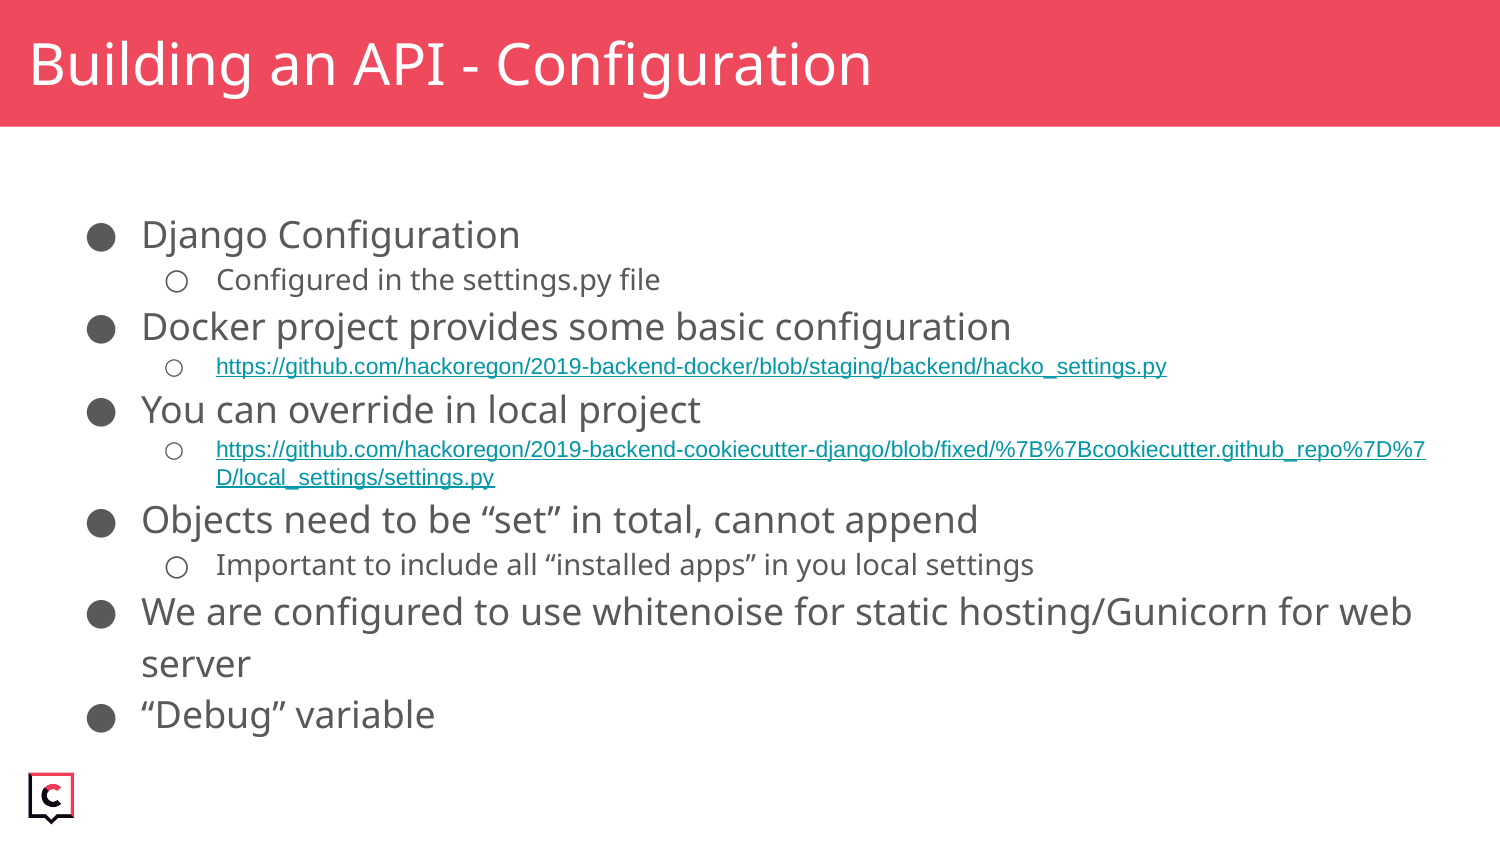

# Building an API - Configuration
Django Configuration
Configured in the settings.py file
Docker project provides some basic configuration
https://github.com/hackoregon/2019-backend-docker/blob/staging/backend/hacko_settings.py
You can override in local project
https://github.com/hackoregon/2019-backend-cookiecutter-django/blob/fixed/%7B%7Bcookiecutter.github_repo%7D%7D/local_settings/settings.py
Objects need to be “set” in total, cannot append
Important to include all “installed apps” in you local settings
We are configured to use whitenoise for static hosting/Gunicorn for web server
“Debug” variable